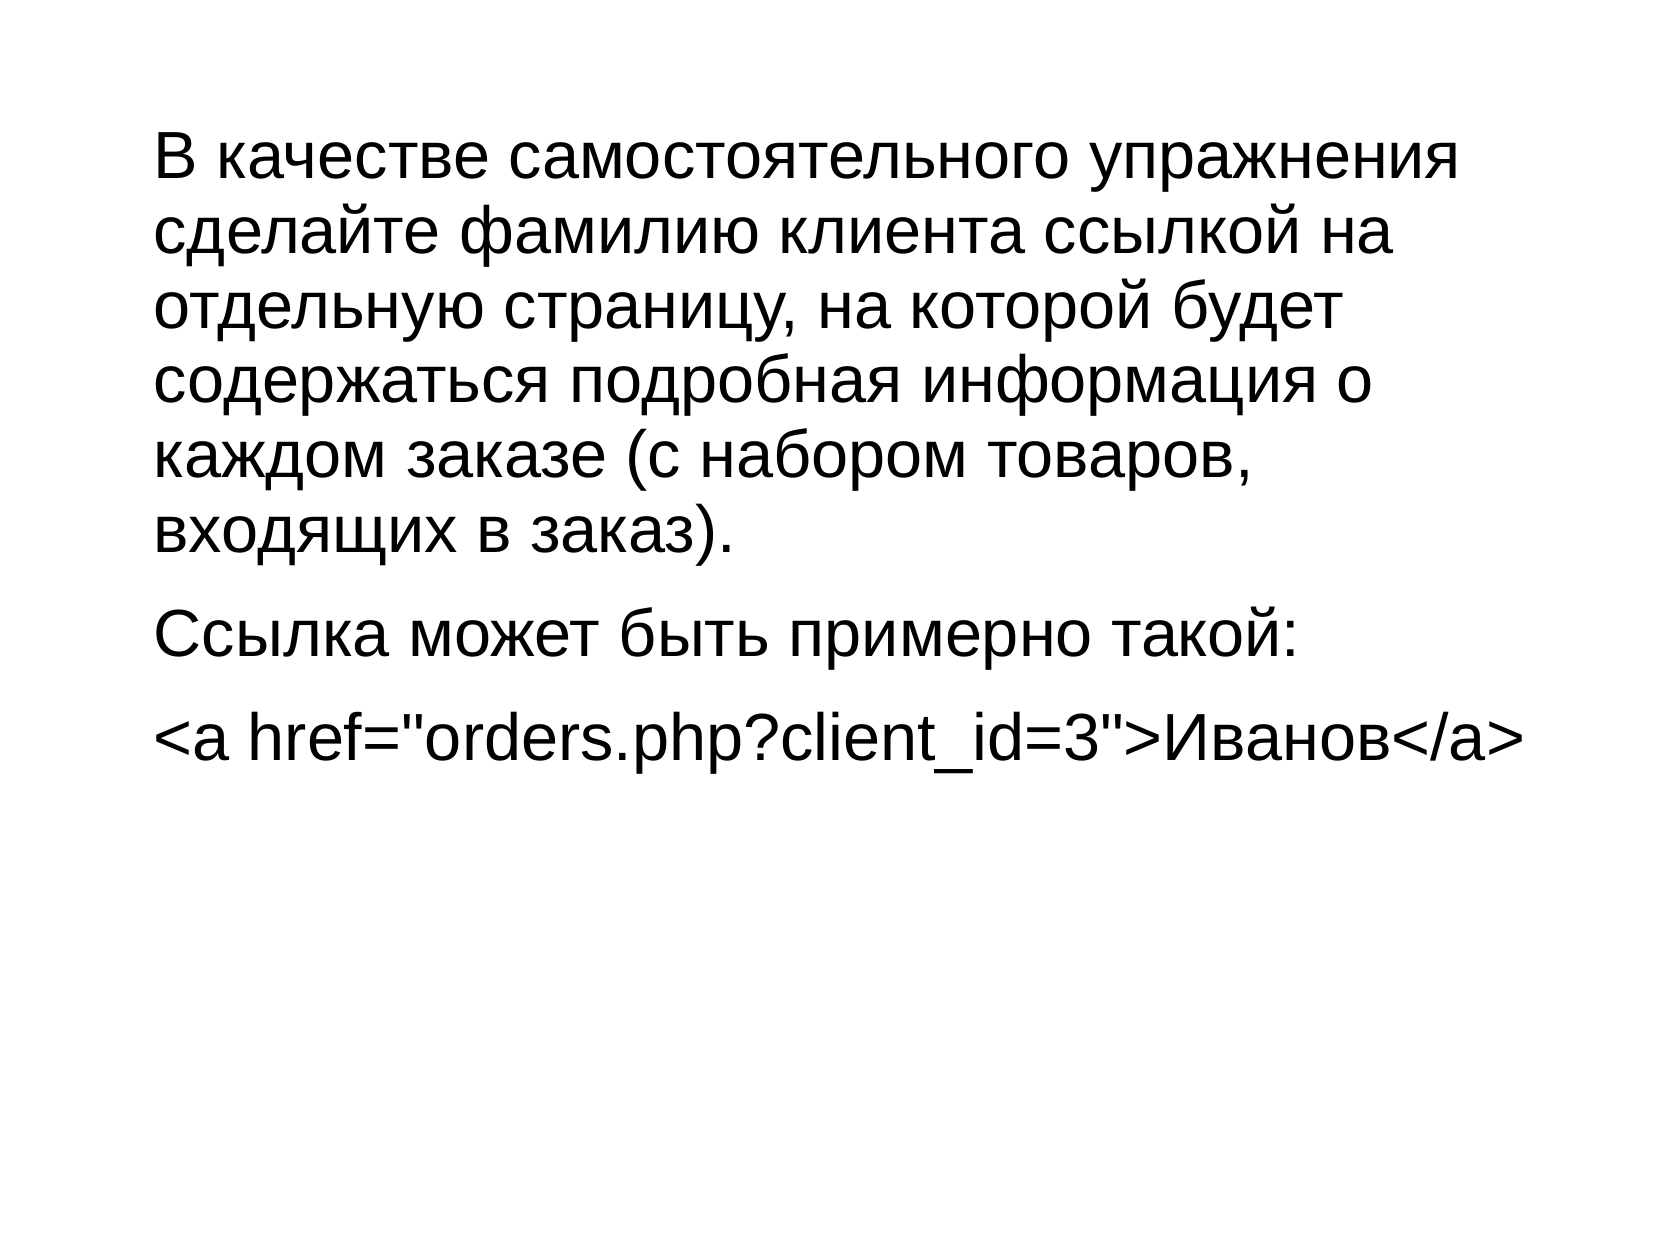

# В качестве самостоятельного упражнения сделайте фамилию клиента ссылкой на отдельную страницу, на которой будет содержаться подробная информация о каждом заказе (с набором товаров, входящих в заказ).
Ссылка может быть примерно такой:
<a href="orders.php?client_id=3">Иванов</a>